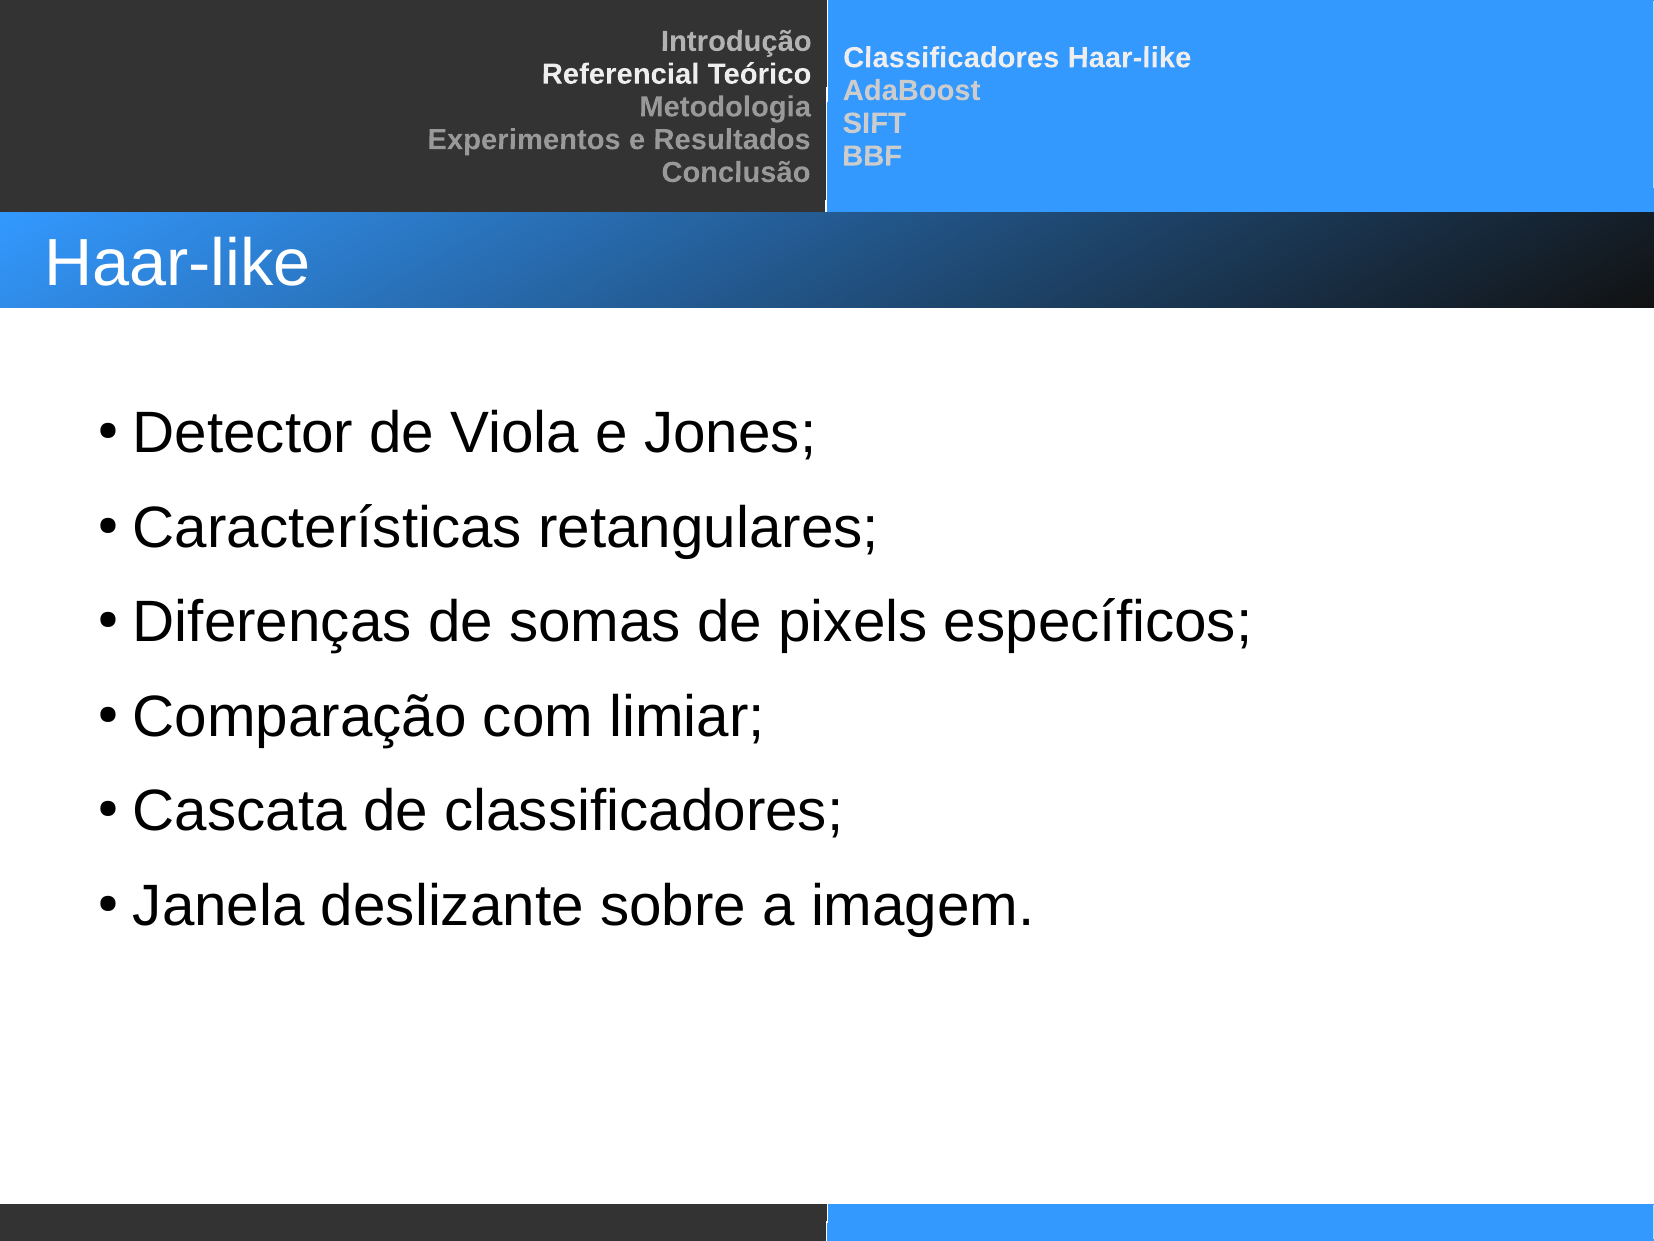

Introdução
Referencial Teórico
Metodologia
Experimentos e Resultados
Conclusão
Classificadores Haar-like
AdaBoost
SIFT
BBF
Haar-like
Detector de Viola e Jones;
Características retangulares;
Diferenças de somas de pixels específicos;
Comparação com limiar;
Cascata de classificadores;
Janela deslizante sobre a imagem.